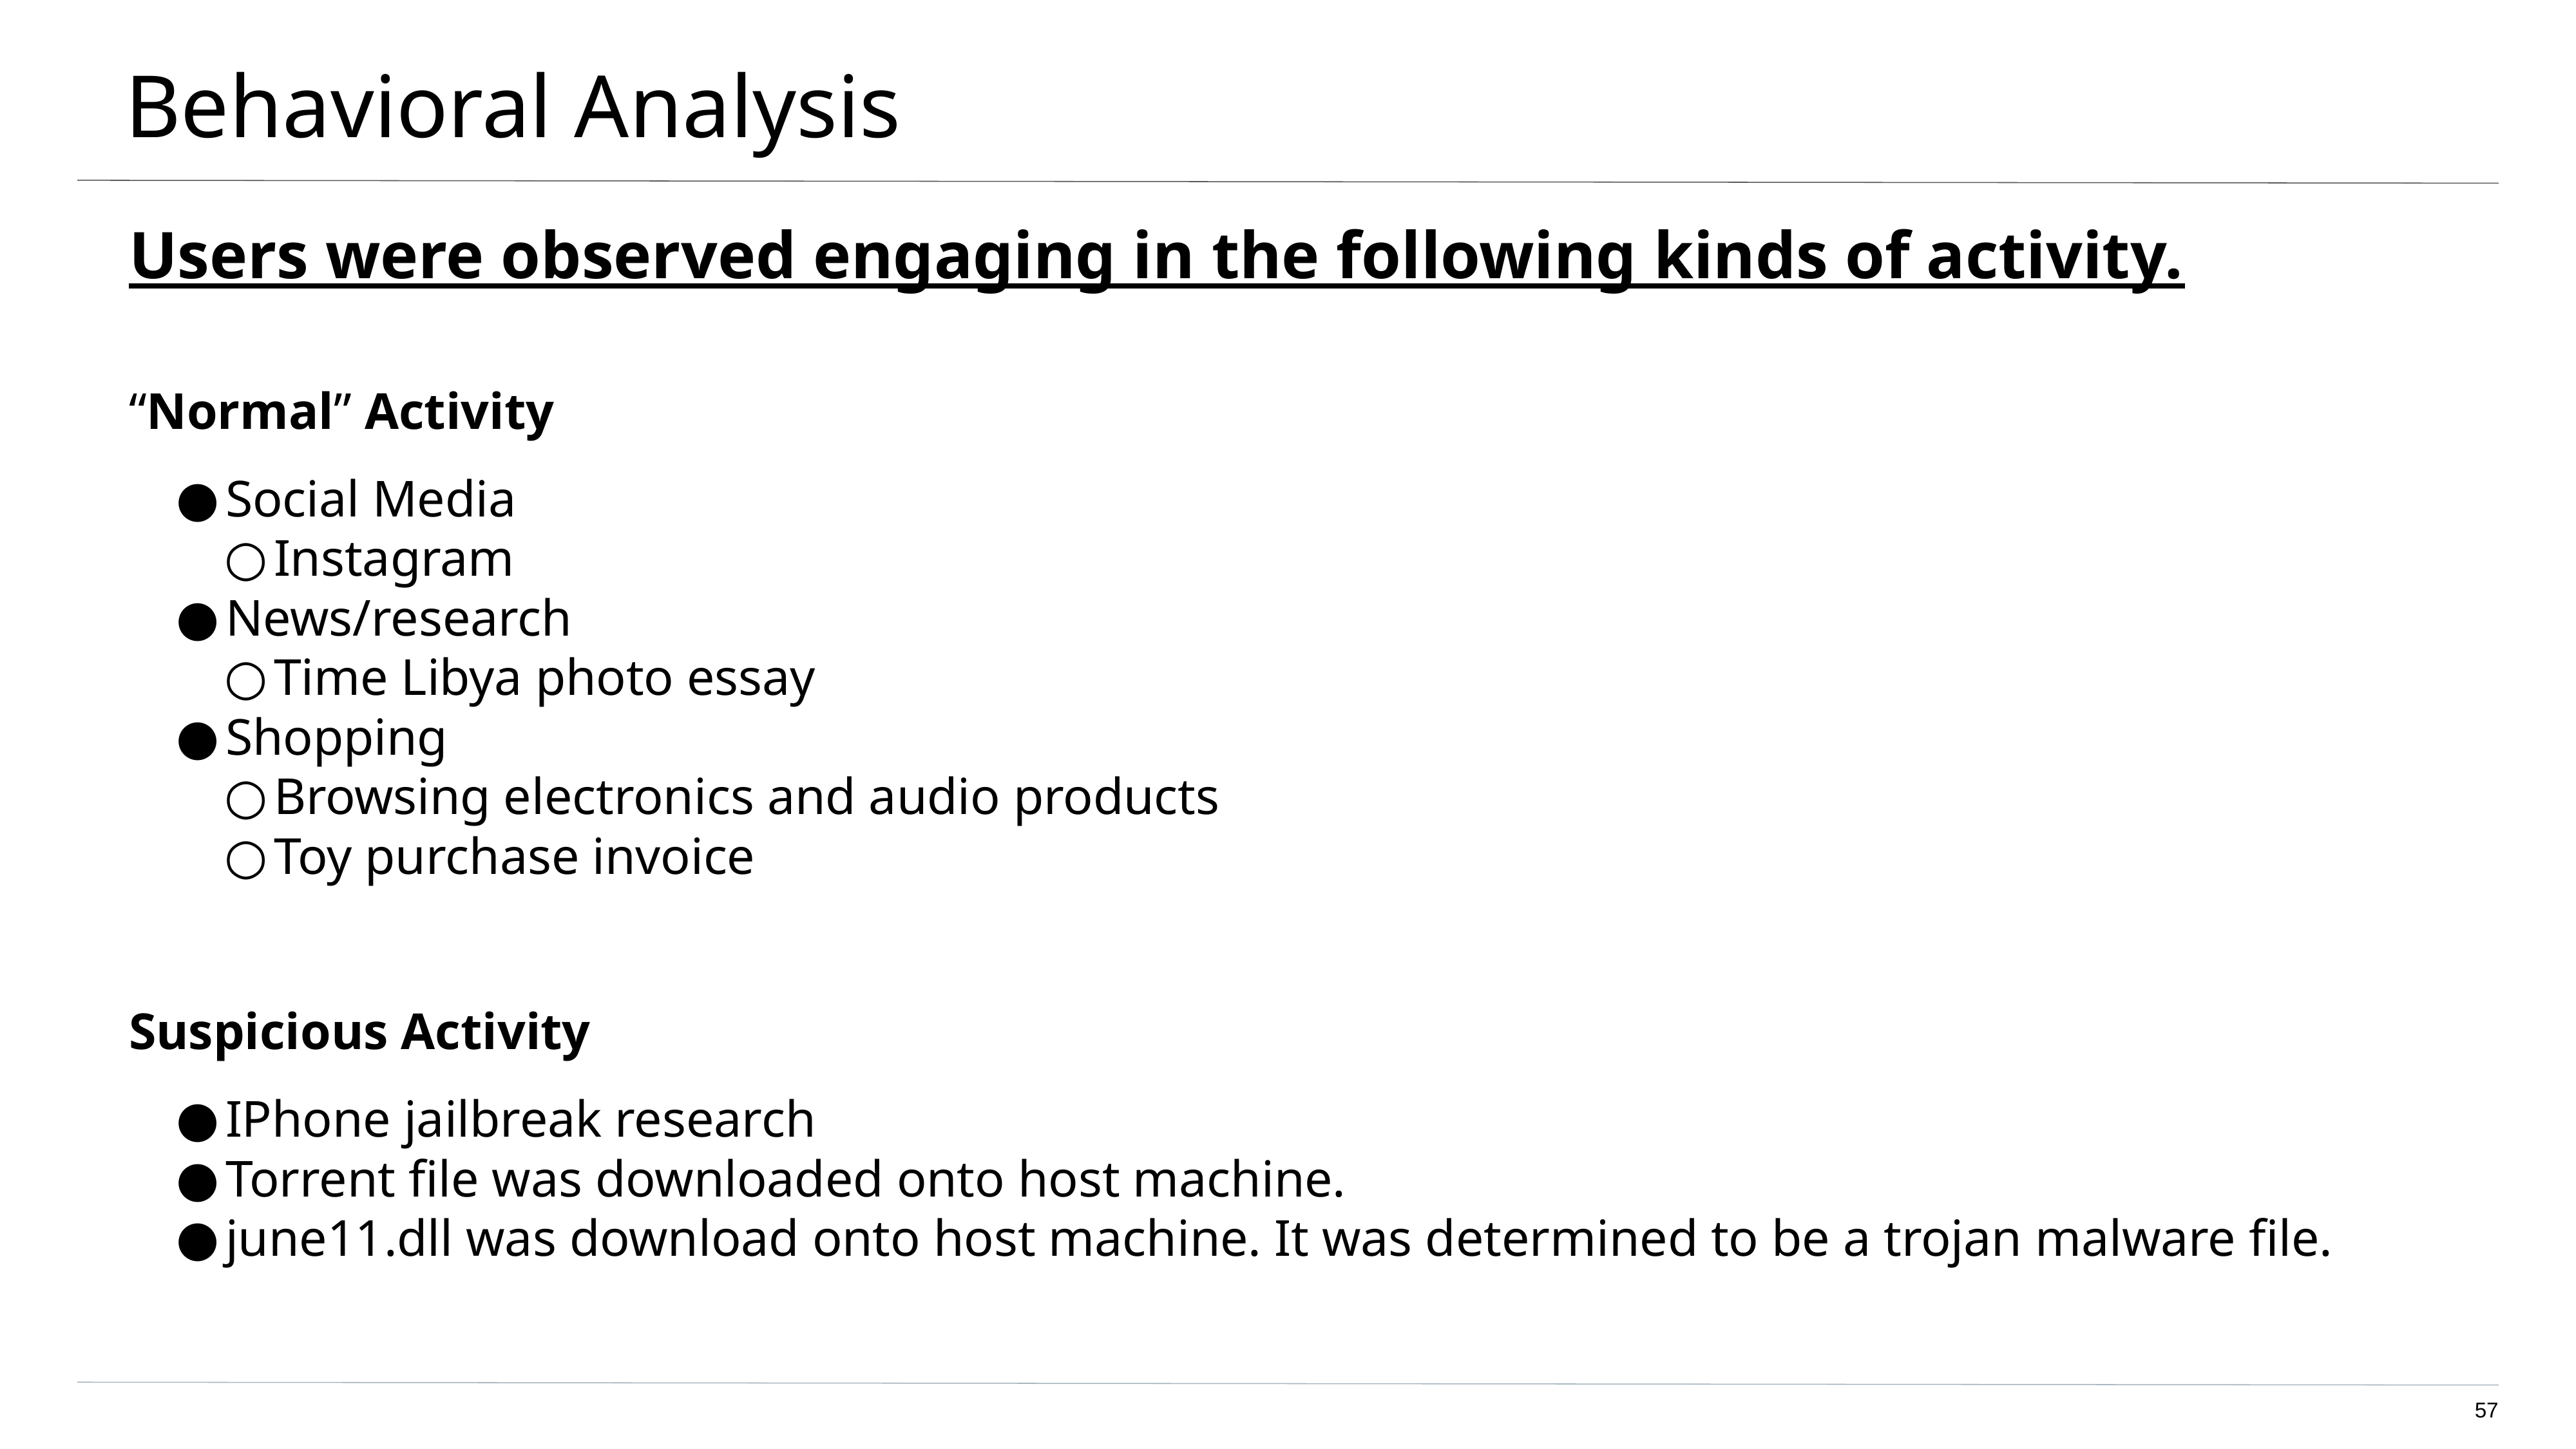

# Behavioral Analysis
Users were observed engaging in the following kinds of activity.
“Normal” Activity
Social Media
Instagram
News/research
Time Libya photo essay
Shopping
Browsing electronics and audio products
Toy purchase invoice
Suspicious Activity
IPhone jailbreak research
Torrent file was downloaded onto host machine.
june11.dll was download onto host machine. It was determined to be a trojan malware file.